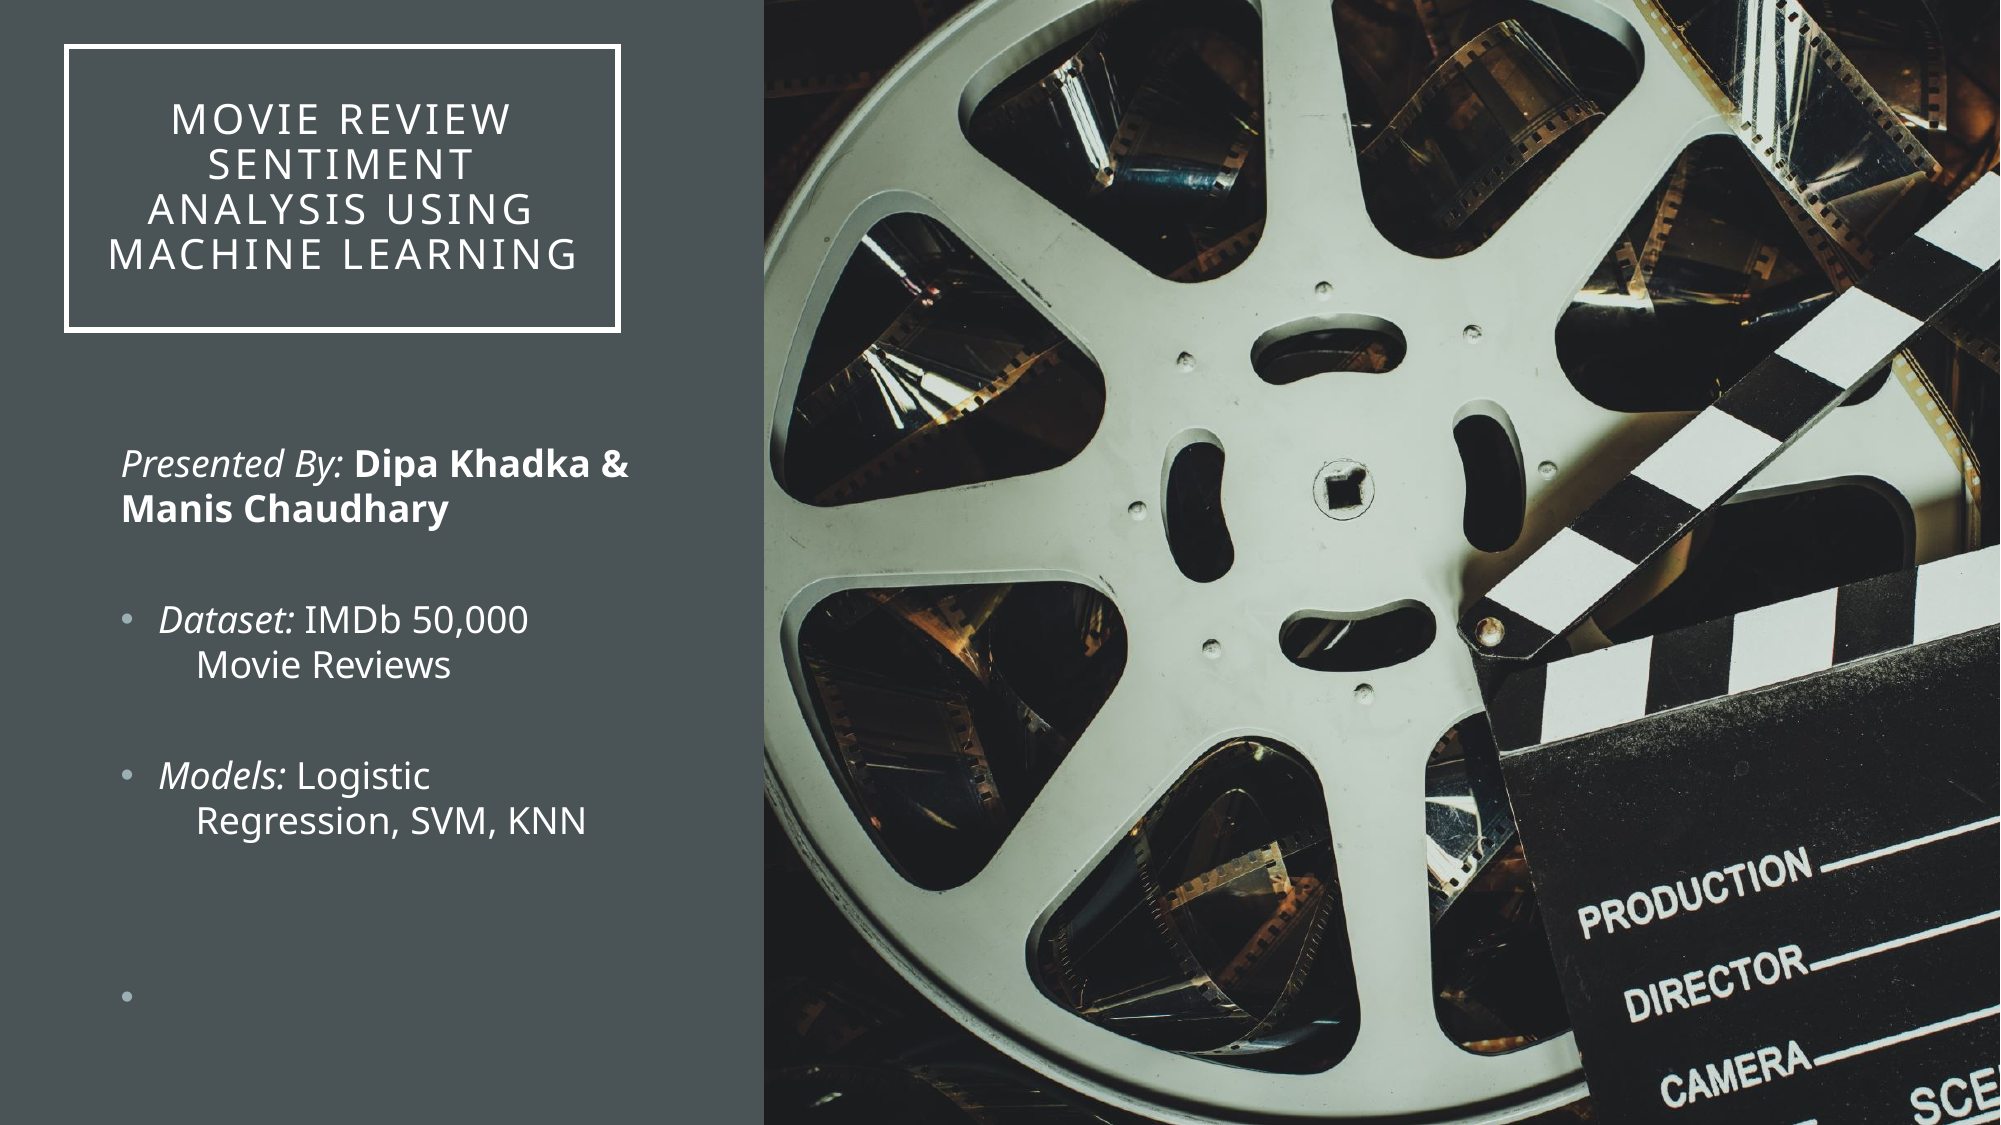

# Movie Review Sentiment Analysis Using Machine Learning
Presented By: Dipa Khadka & Manis Chaudhary
Dataset: IMDb 50,000 Movie Reviews
Models: Logistic Regression, SVM, KNN